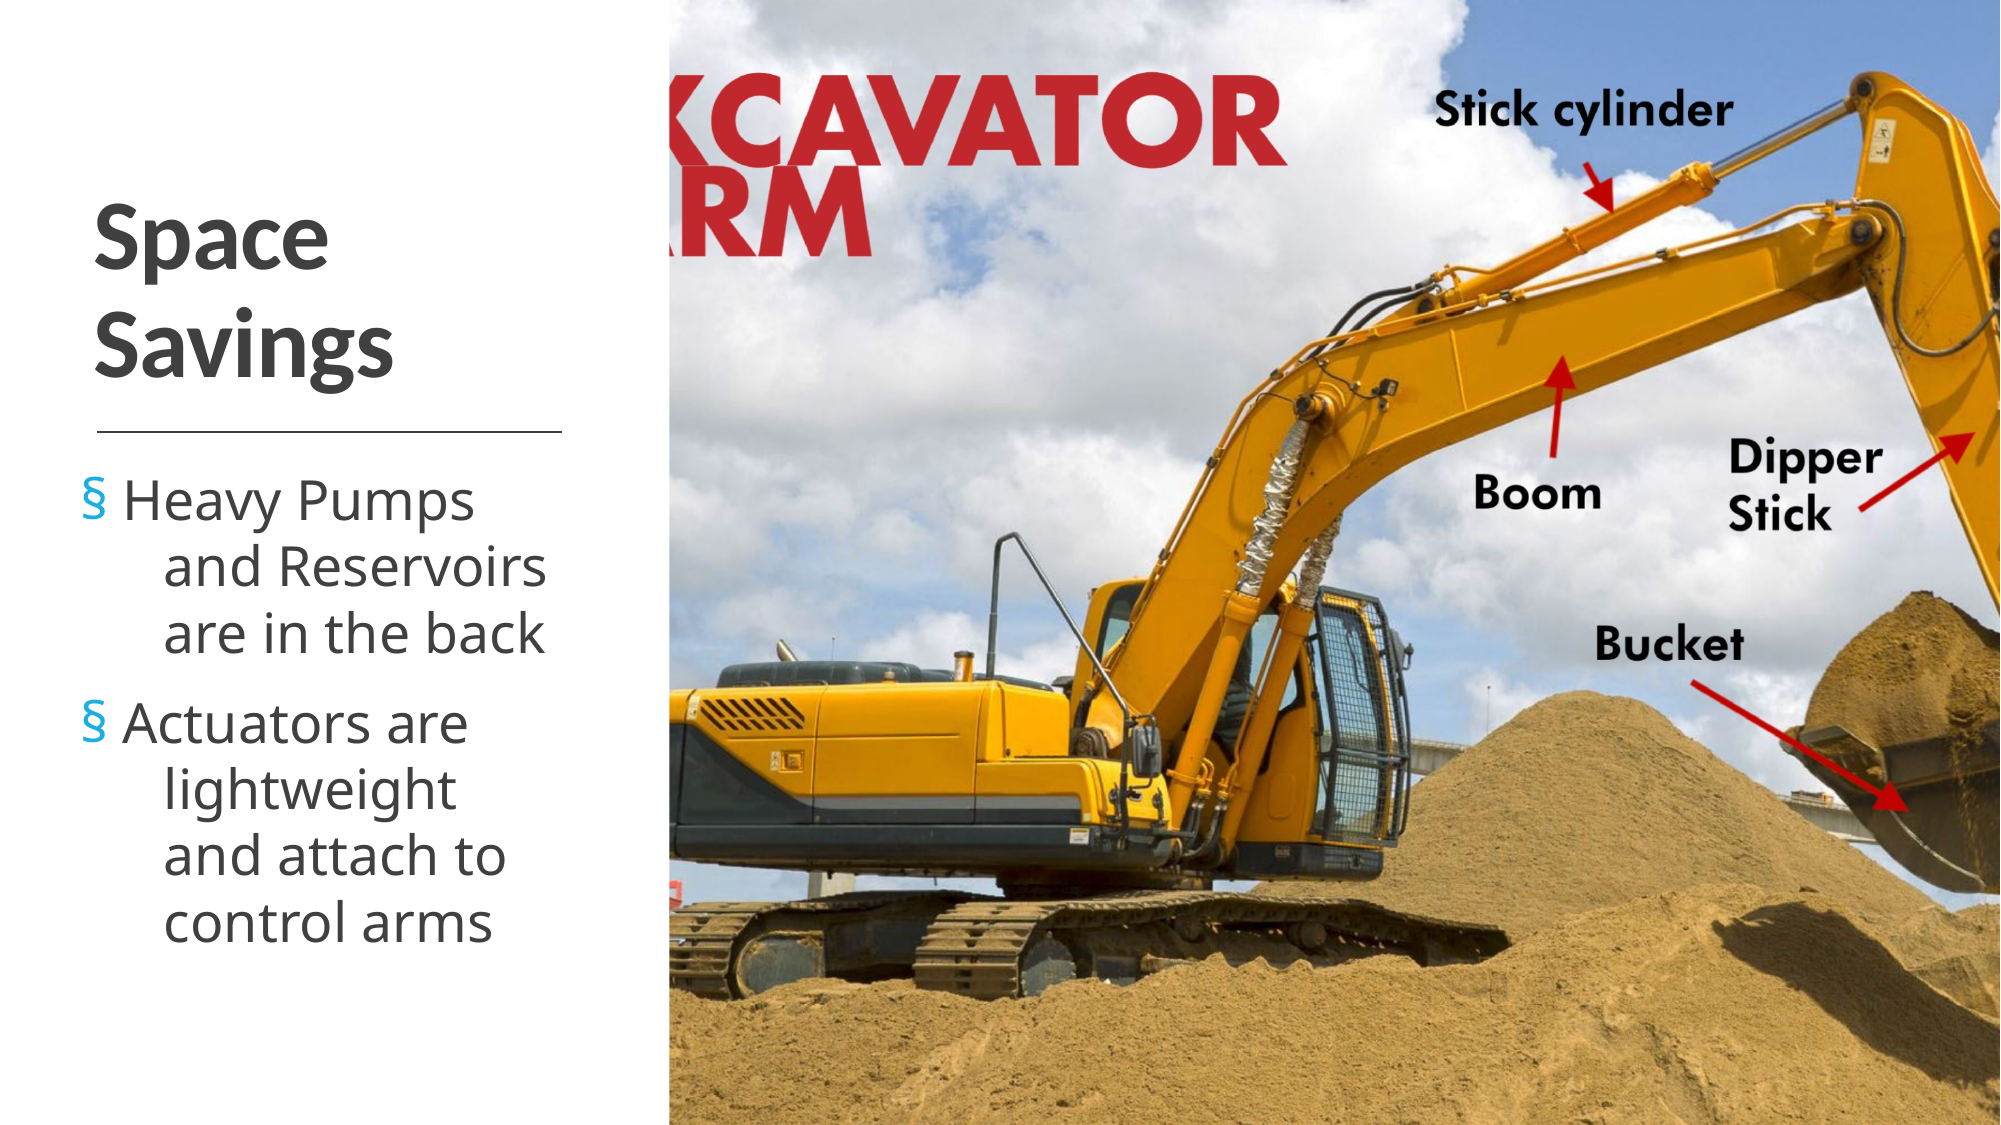

# Space Savings
Heavy Pumps and Reservoirs are in the back
Actuators are lightweight and attach to control arms